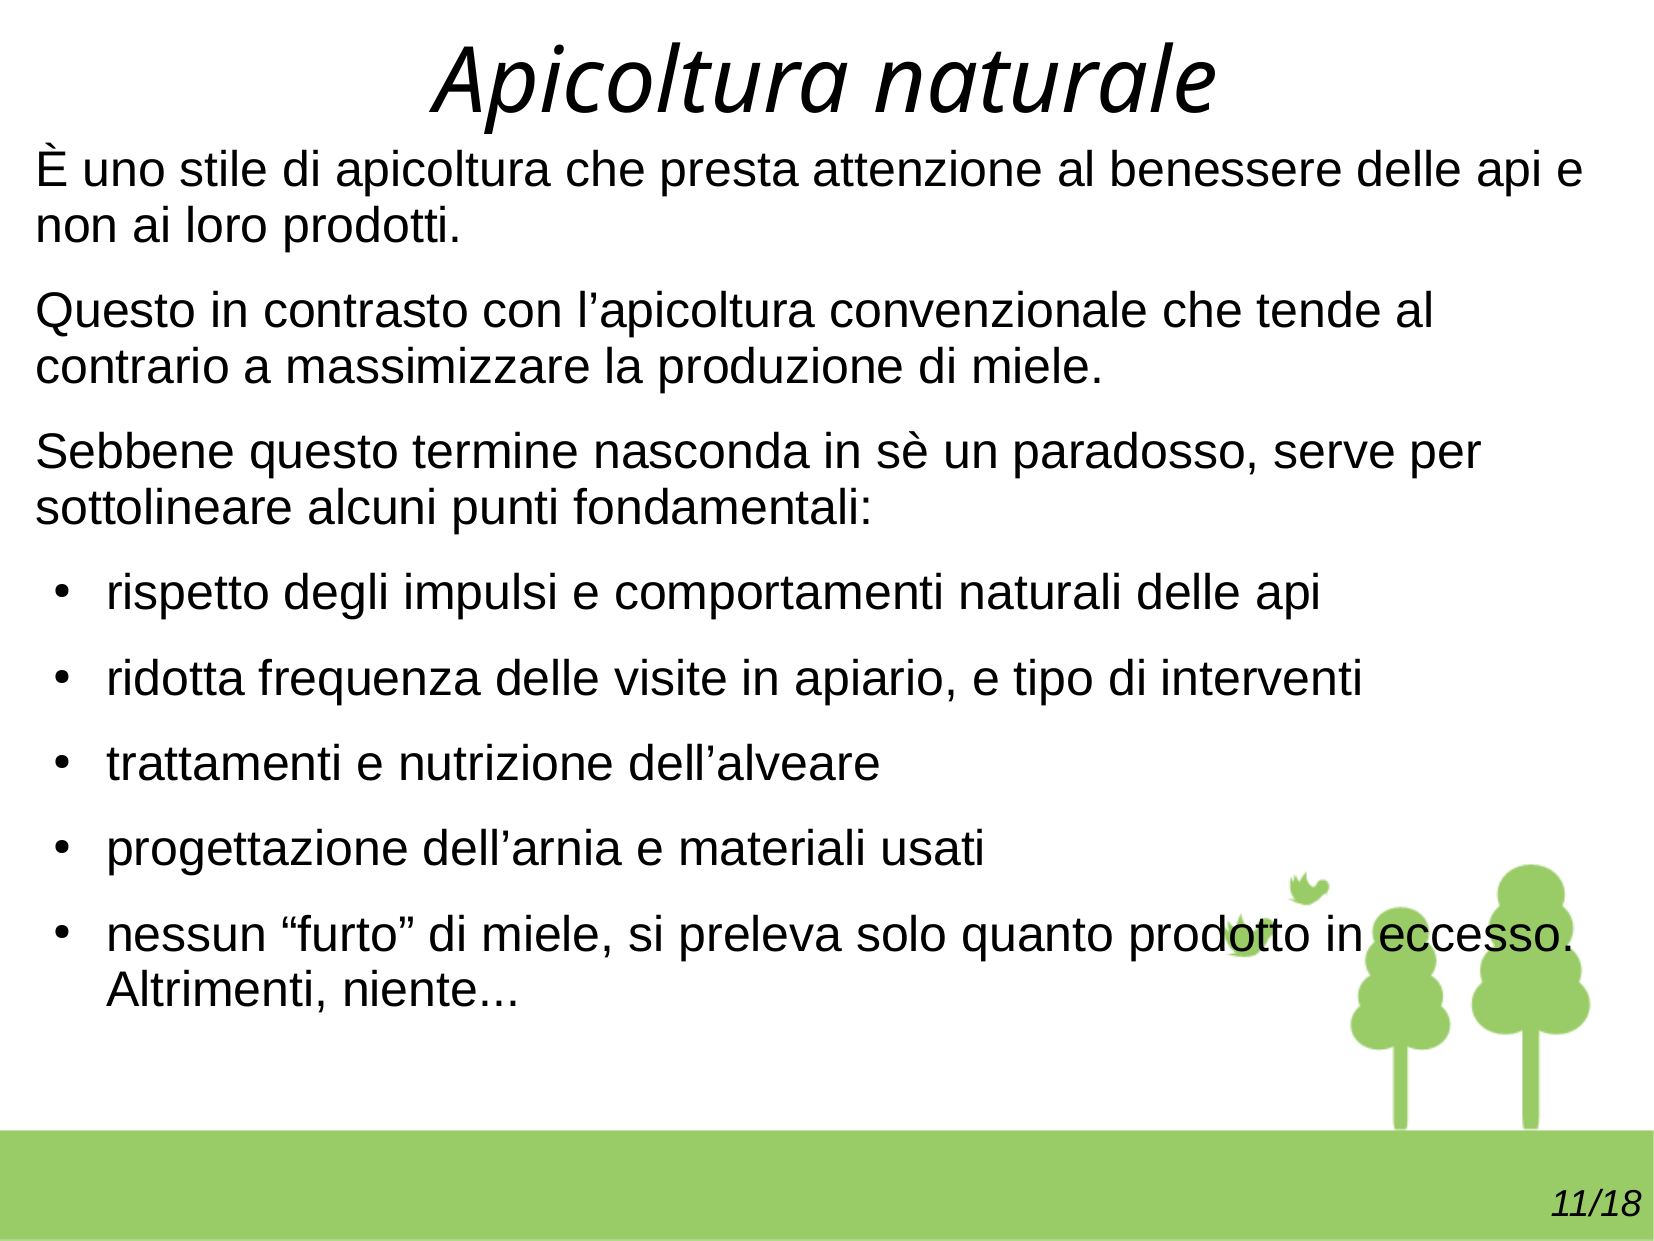

# Apicoltura naturale
È uno stile di apicoltura che presta attenzione al benessere delle api e non ai loro prodotti.
Questo in contrasto con l’apicoltura convenzionale che tende al contrario a massimizzare la produzione di miele.
Sebbene questo termine nasconda in sè un paradosso, serve per sottolineare alcuni punti fondamentali:
rispetto degli impulsi e comportamenti naturali delle api
ridotta frequenza delle visite in apiario, e tipo di interventi
trattamenti e nutrizione dell’alveare
progettazione dell’arnia e materiali usati
nessun “furto” di miele, si preleva solo quanto prodotto in eccesso. Altrimenti, niente...